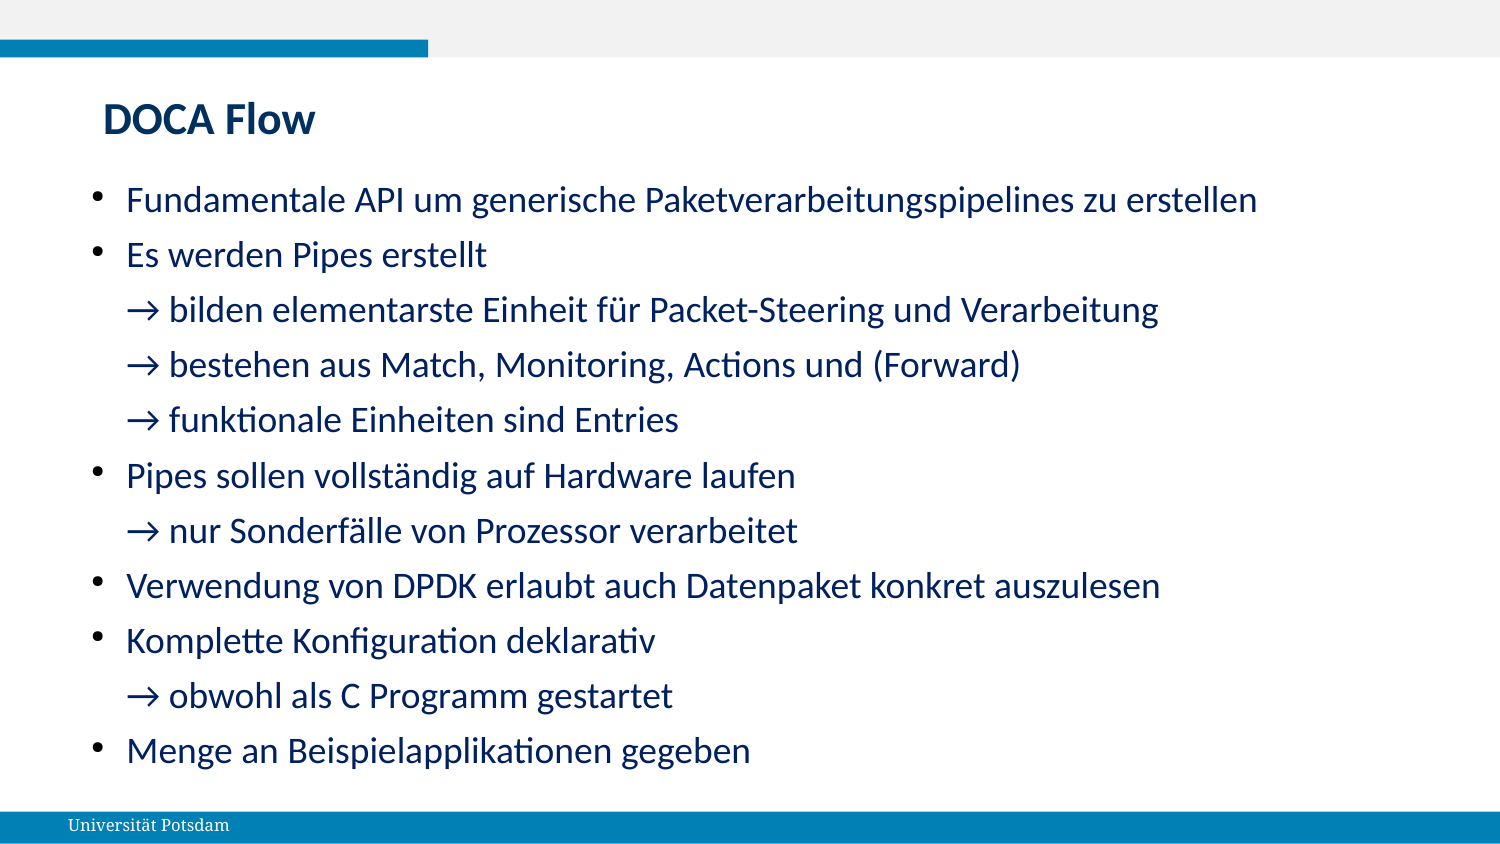

# DOCA Flow
Fundamentale API um generische Paketverarbeitungspipelines zu erstellen
Es werden Pipes erstellt
→ bilden elementarste Einheit für Packet-Steering und Verarbeitung
→ bestehen aus Match, Monitoring, Actions und (Forward)
→ funktionale Einheiten sind Entries
Pipes sollen vollständig auf Hardware laufen
→ nur Sonderfälle von Prozessor verarbeitet
Verwendung von DPDK erlaubt auch Datenpaket konkret auszulesen
Komplette Konfiguration deklarativ
→ obwohl als C Programm gestartet
Menge an Beispielapplikationen gegeben